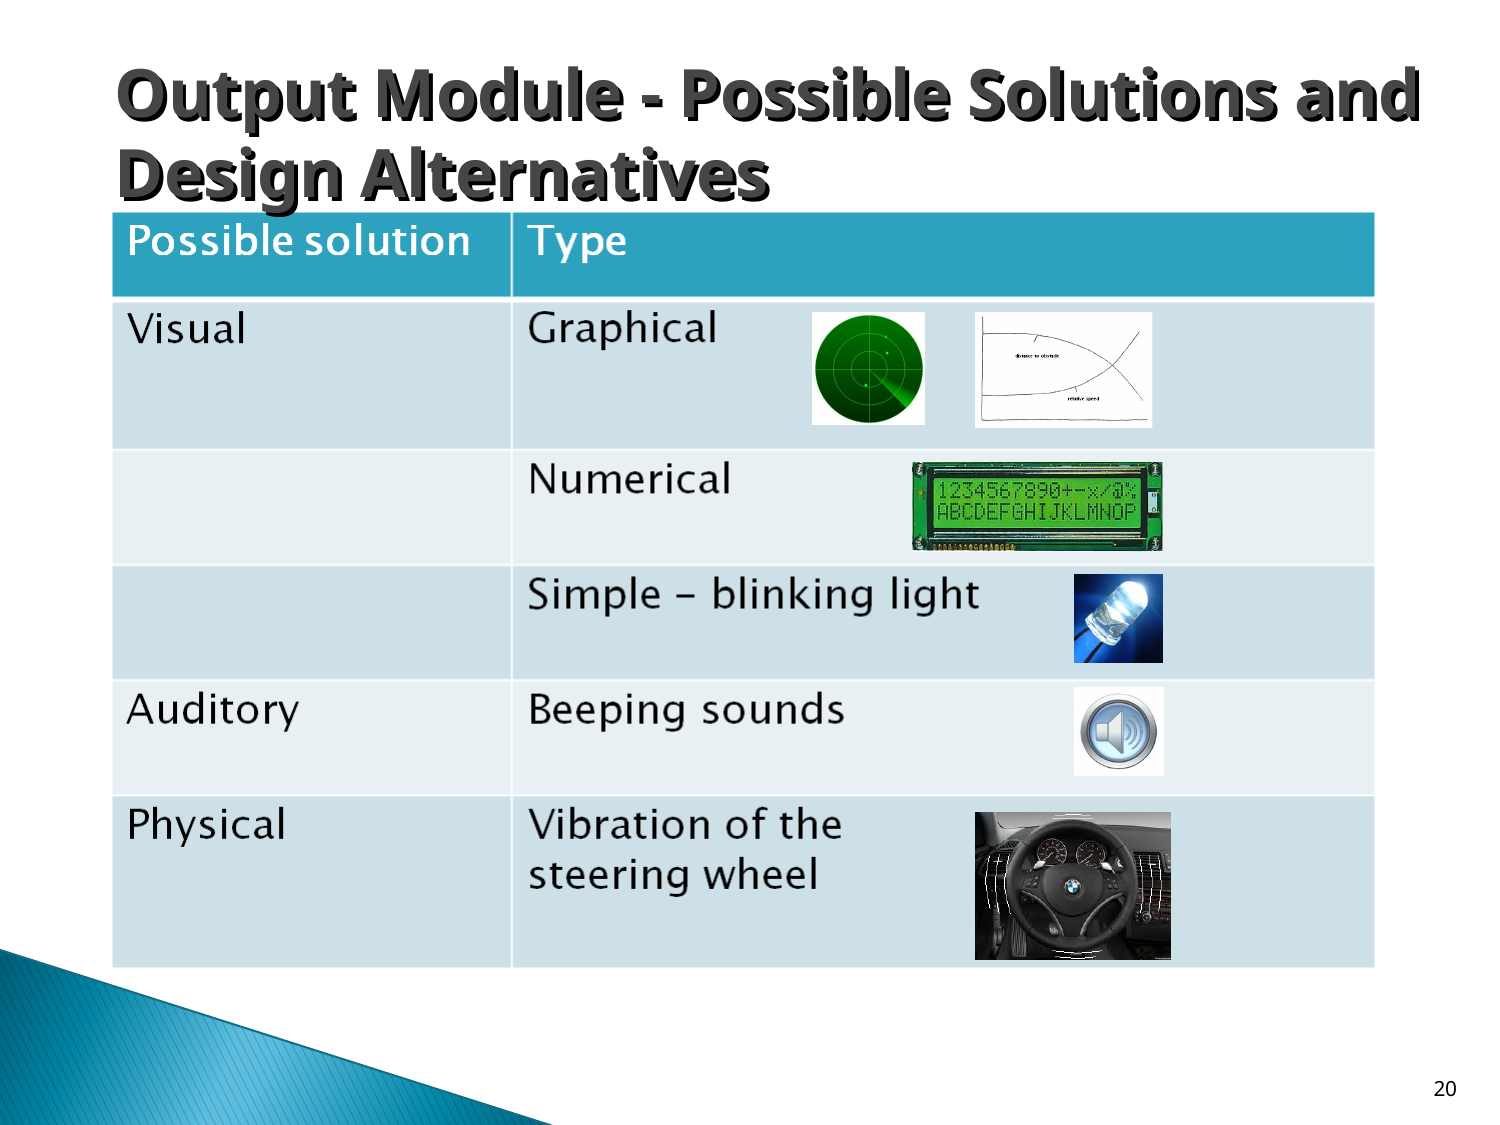

# Output Module - Possible Solutions and Design Alternatives